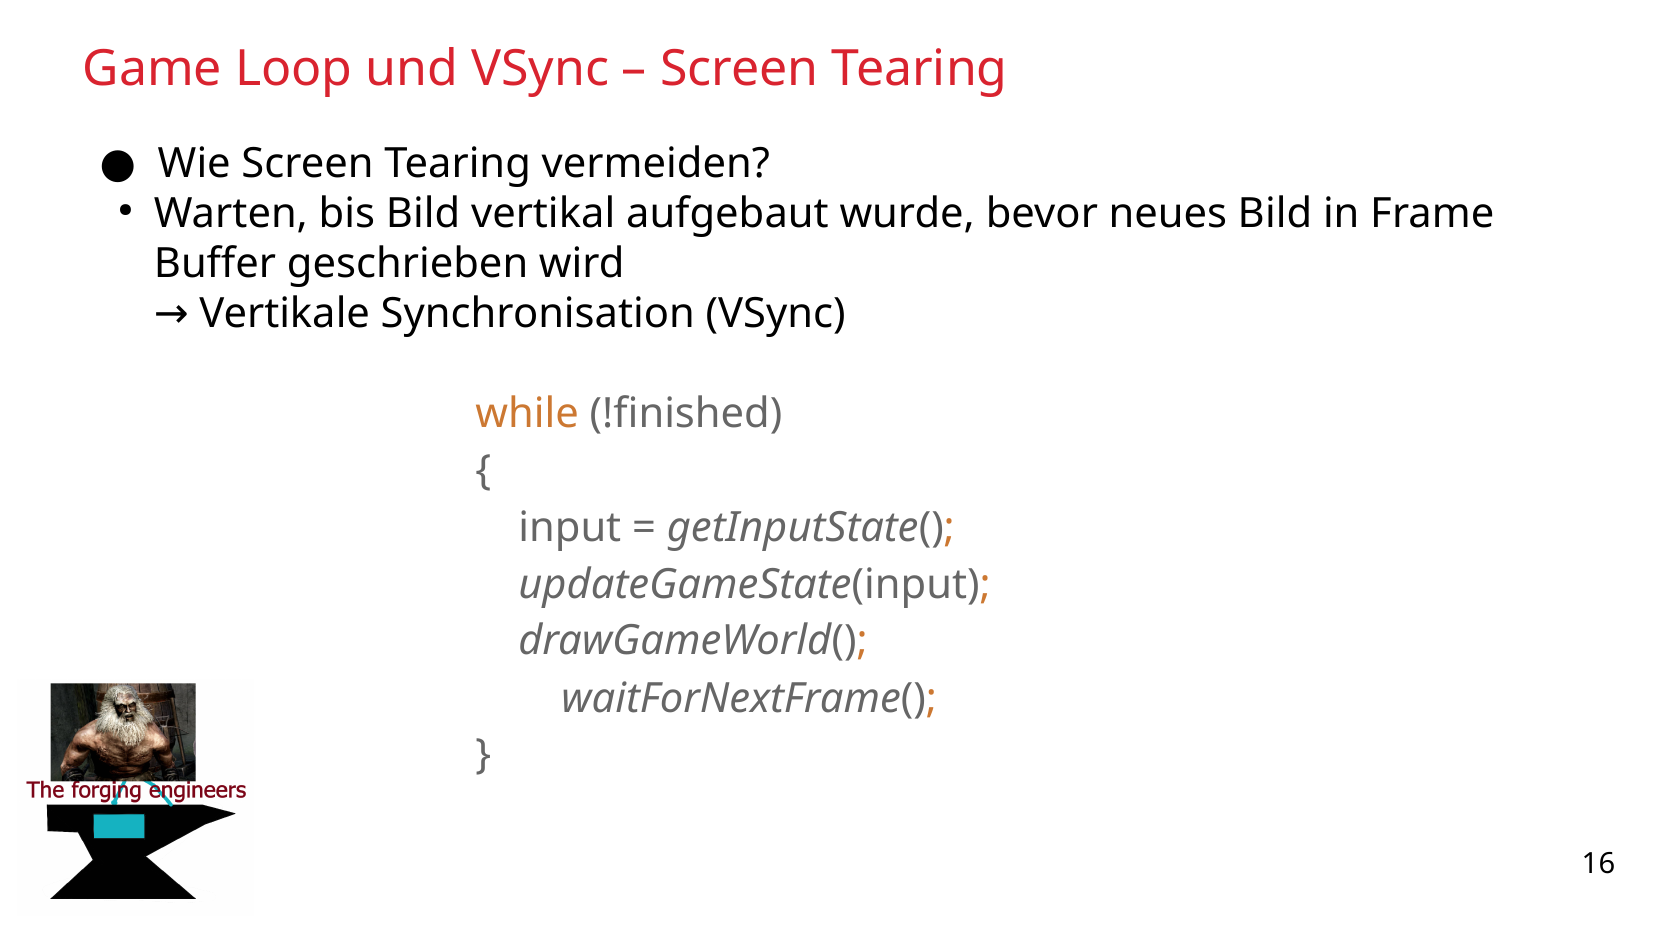

# Game Loop und VSync – Screen Tearing
Wie Screen Tearing vermeiden?
Warten, bis Bild vertikal aufgebaut wurde, bevor neues Bild in Frame Buffer geschrieben wird
→ Vertikale Synchronisation (VSync)
while (!finished)
{
 input = getInputState();
 updateGameState(input);
 drawGameWorld();
	 waitForNextFrame();
}